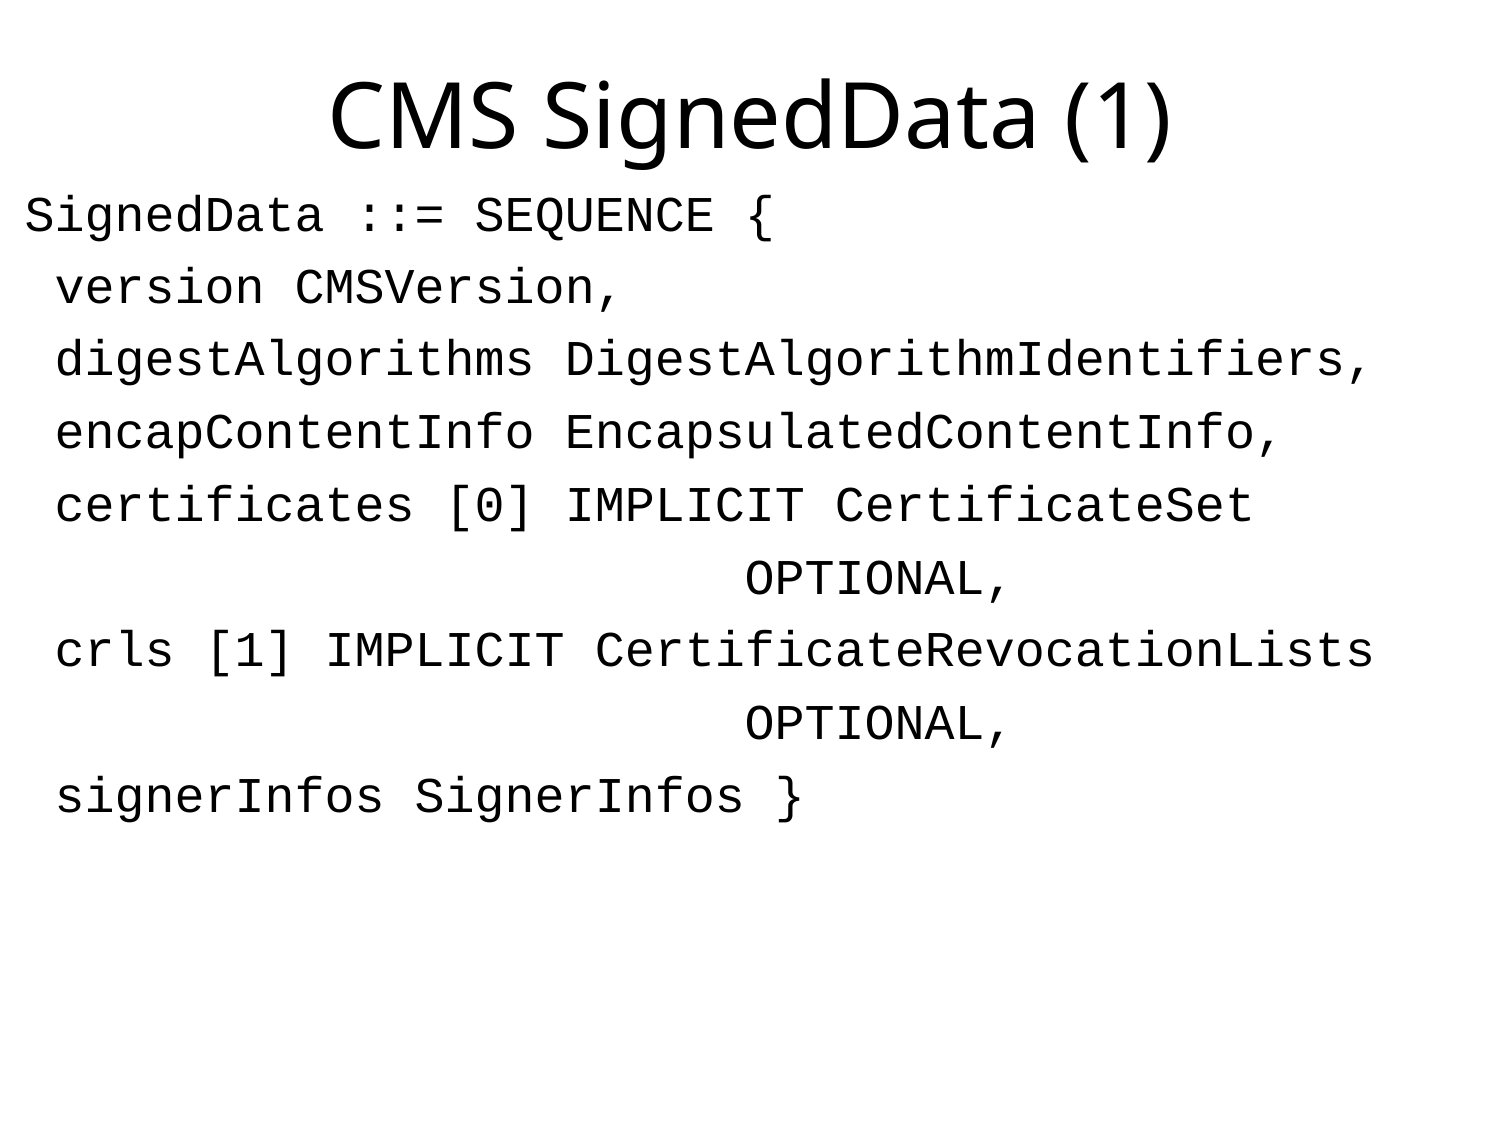

CMS SignedData (1)
SignedData ::= SEQUENCE {
 version CMSVersion,
 digestAlgorithms DigestAlgorithmIdentifiers,
 encapContentInfo EncapsulatedContentInfo,
 certificates [0] IMPLICIT CertificateSet
 OPTIONAL,
 crls [1] IMPLICIT CertificateRevocationLists
 OPTIONAL,
 signerInfos SignerInfos }